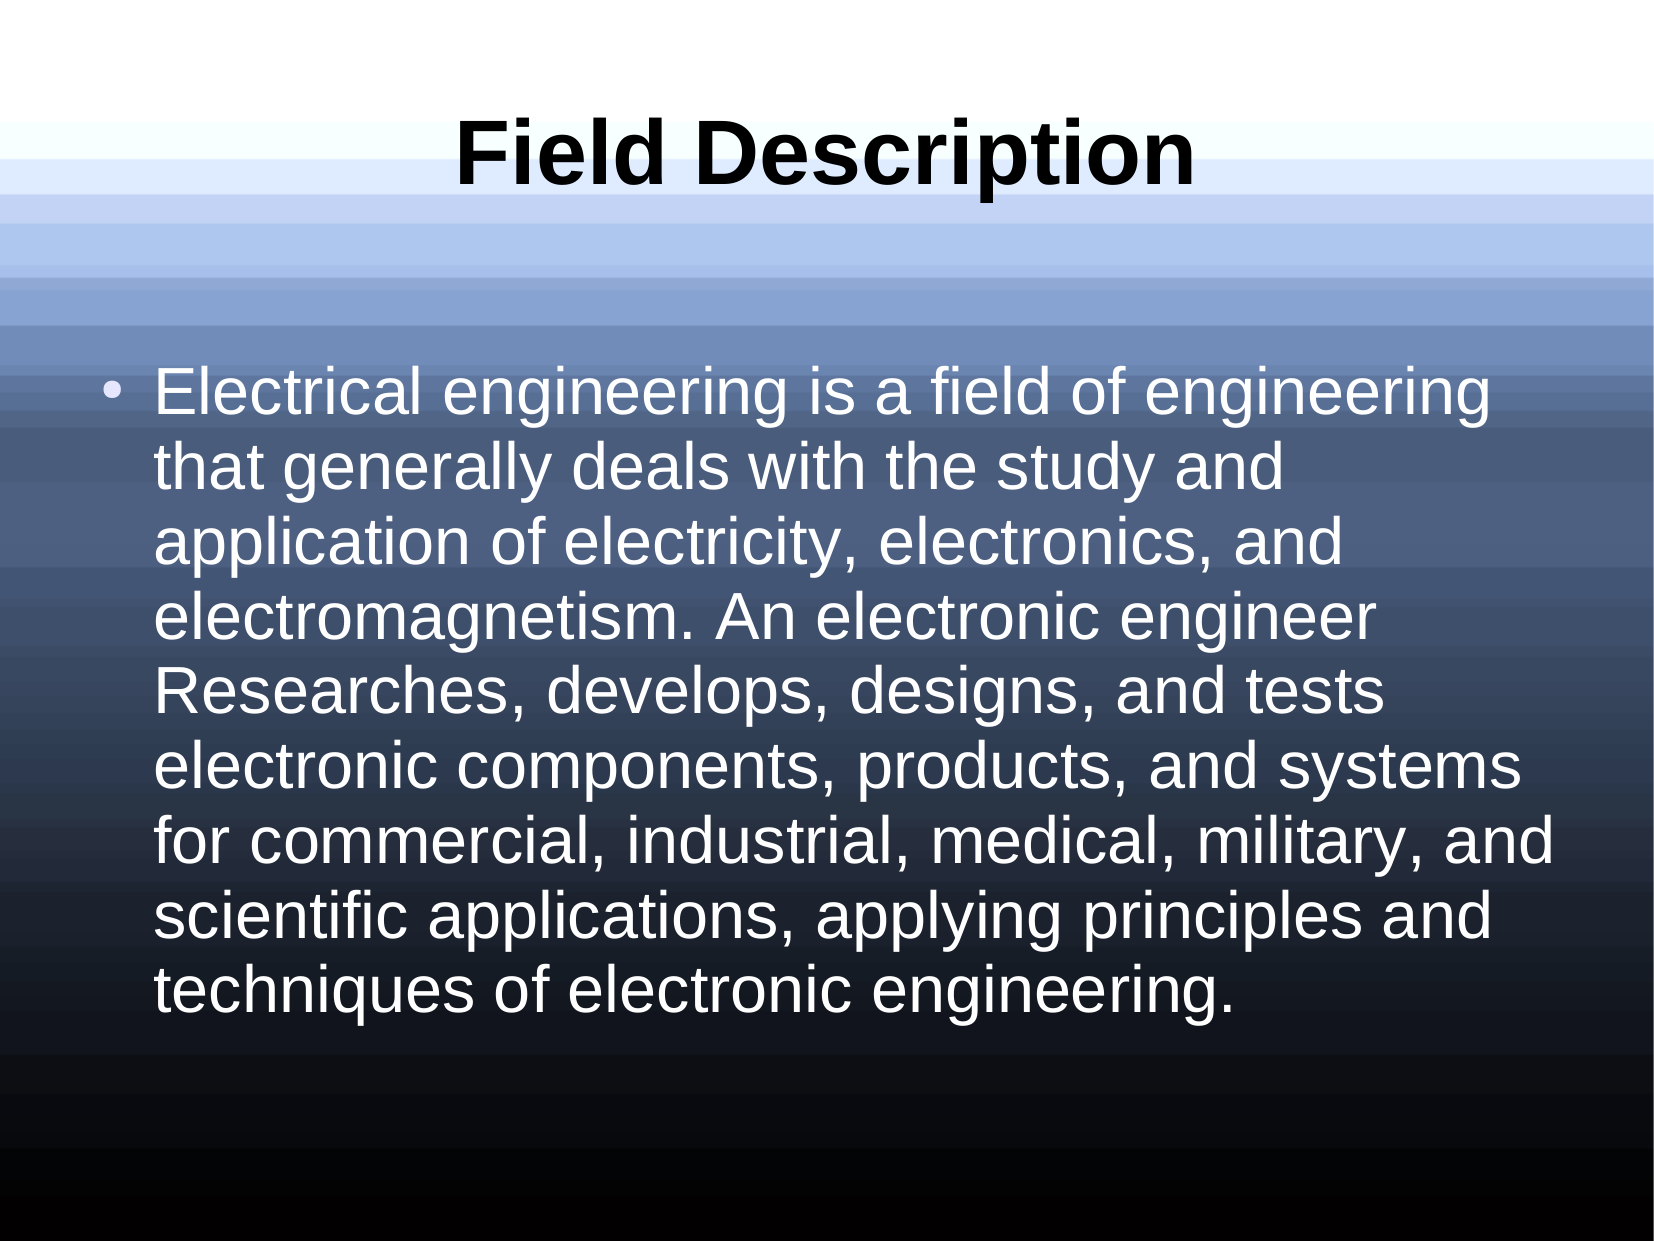

# Field Description
Electrical engineering is a field of engineering that generally deals with the study and application of electricity, electronics, and electromagnetism. An electronic engineer Researches, develops, designs, and tests electronic components, products, and systems for commercial, industrial, medical, military, and scientific applications, applying principles and techniques of electronic engineering.